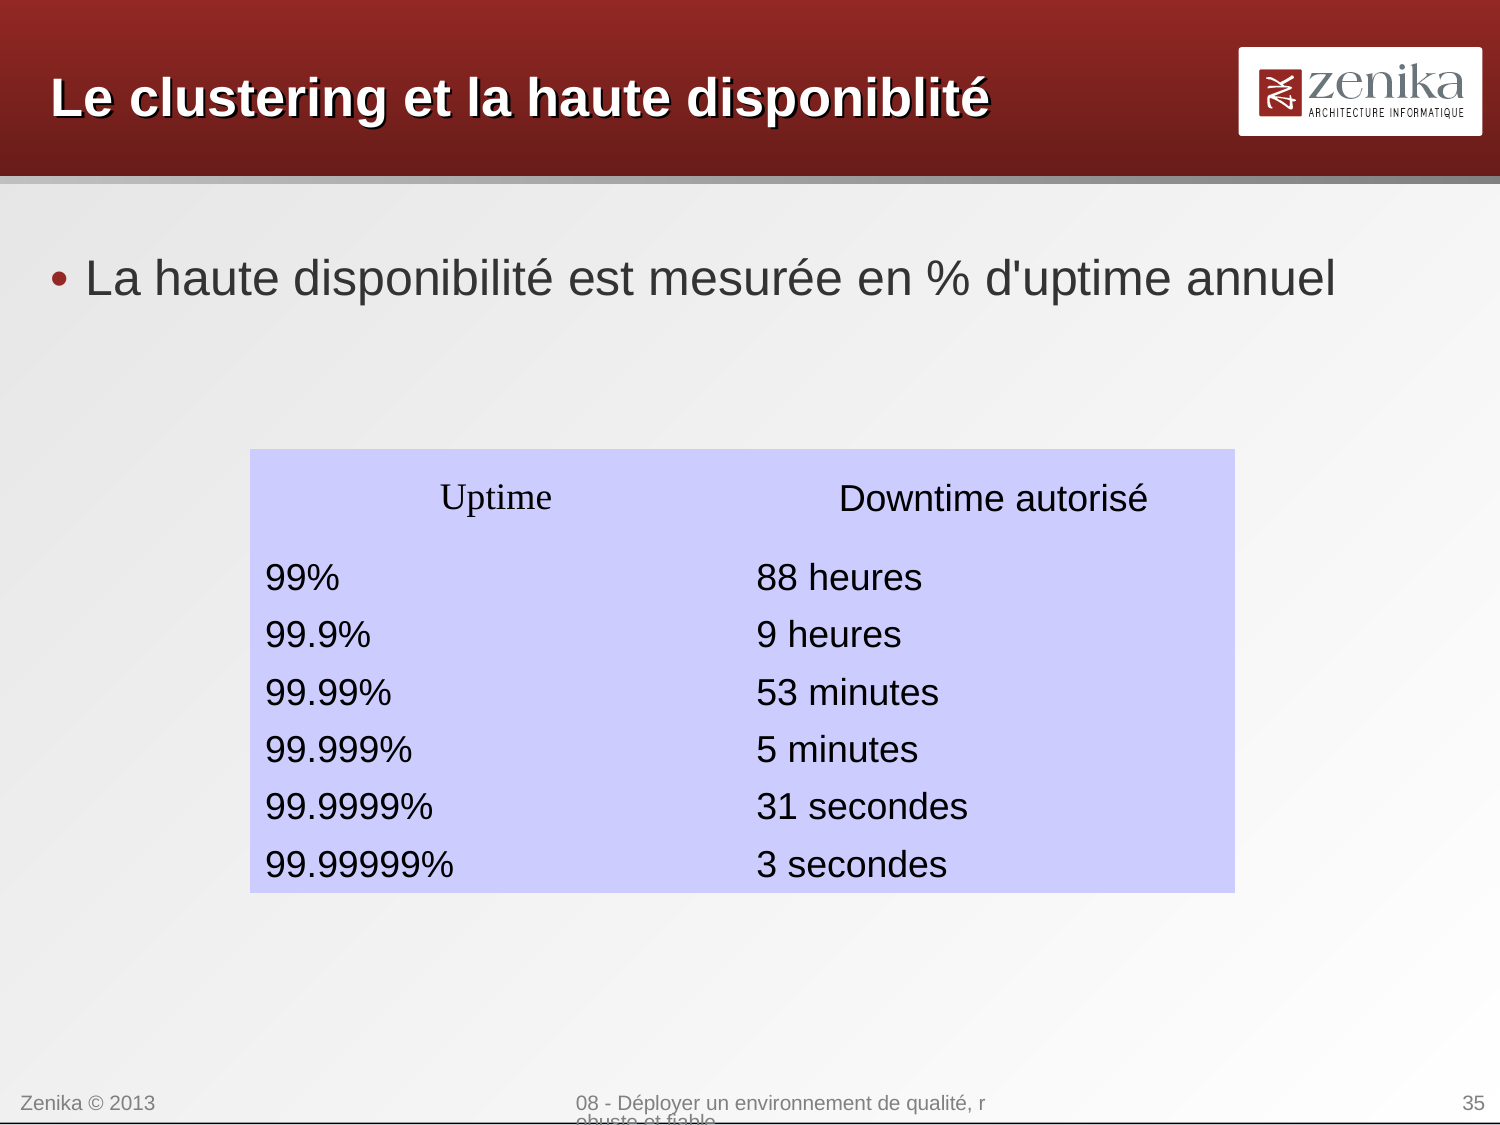

# Le clustering et la haute disponiblité
La haute disponibilité est mesurée en % d'uptime annuel
| Uptime | Downtime autorisé |
| --- | --- |
| 99% | 88 heures |
| 99.9% | 9 heures |
| 99.99% | 53 minutes |
| 99.999% | 5 minutes |
| 99.9999% | 31 secondes |
| 99.99999% | 3 secondes |